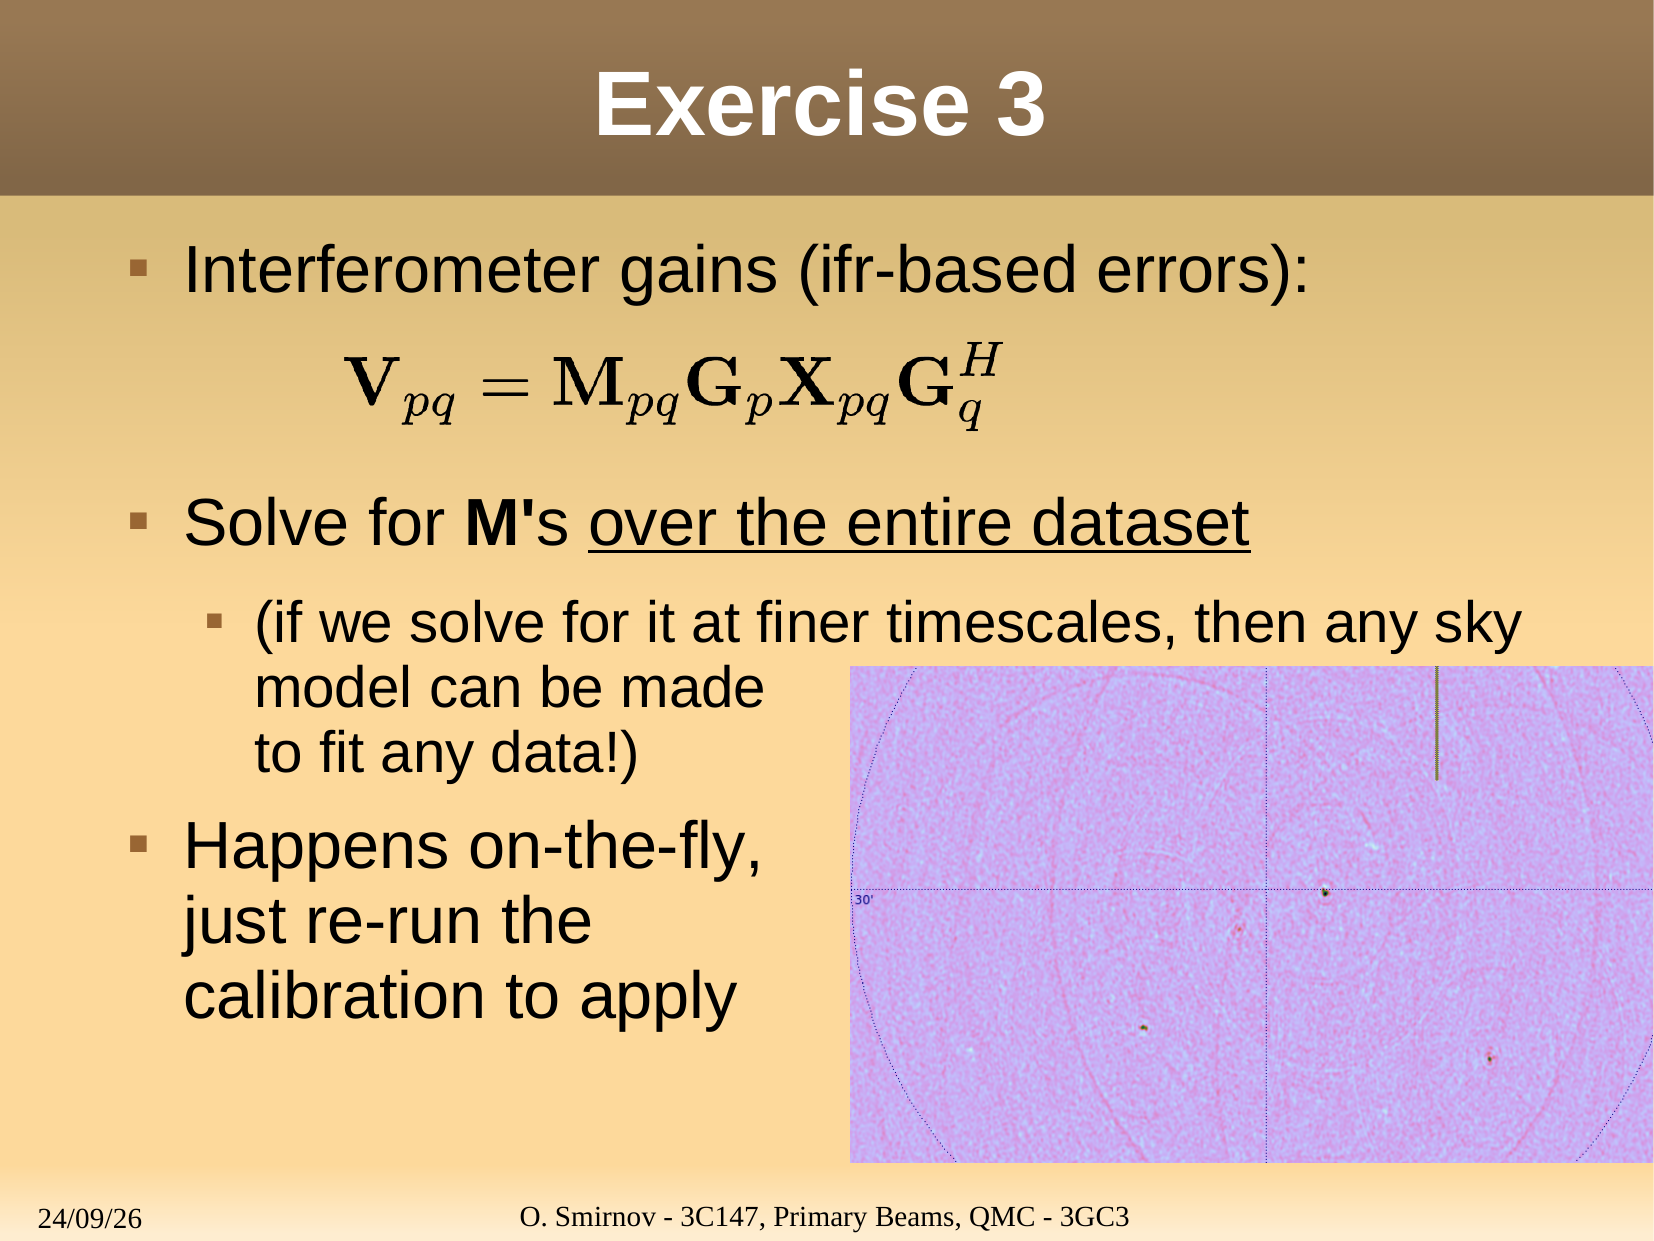

# Exercise 3
Interferometer gains (ifr-based errors):
Solve for M's over the entire dataset
(if we solve for it at finer timescales, then any sky model can be made
to fit any data!)
Happens on-the-fly,
just re-run the
calibration to apply
O. Smirnov - 3C147, Primary Beams, QMC - 3GC3